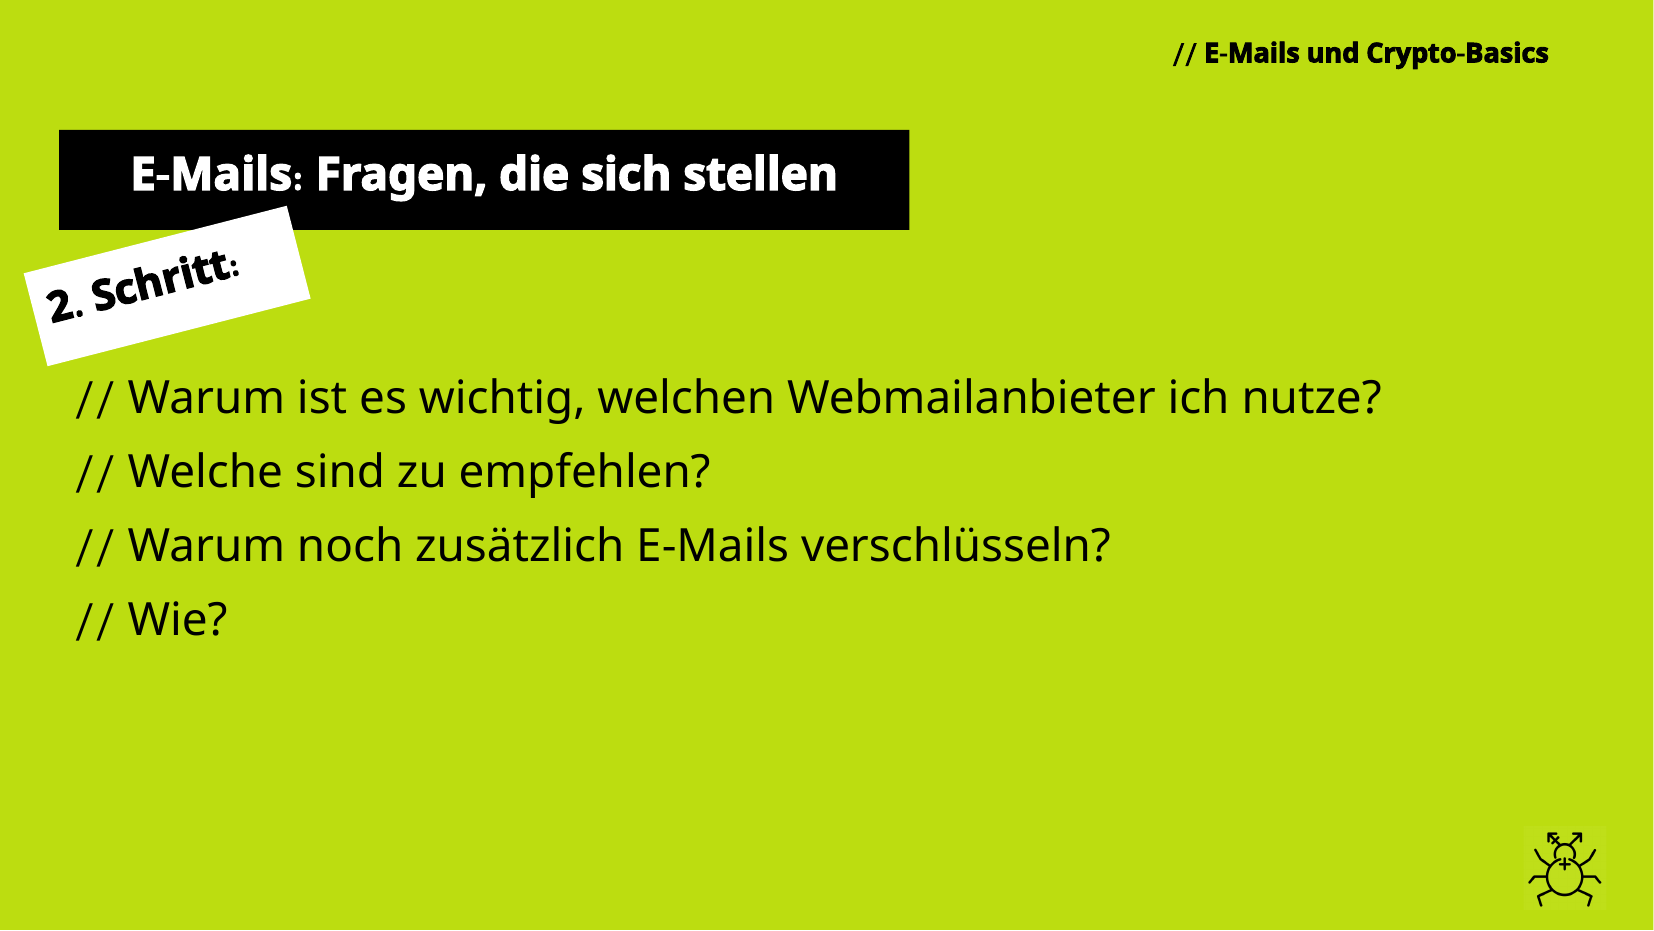

// E-Mails und Crypto-Basics
# E-Mails: Fragen, die sich stellen
2. Schritt:
// Warum ist es wichtig, welchen Webmailanbieter ich nutze?
// Welche sind zu empfehlen?
// Warum noch zusätzlich E-Mails verschlüsseln?
// Wie?